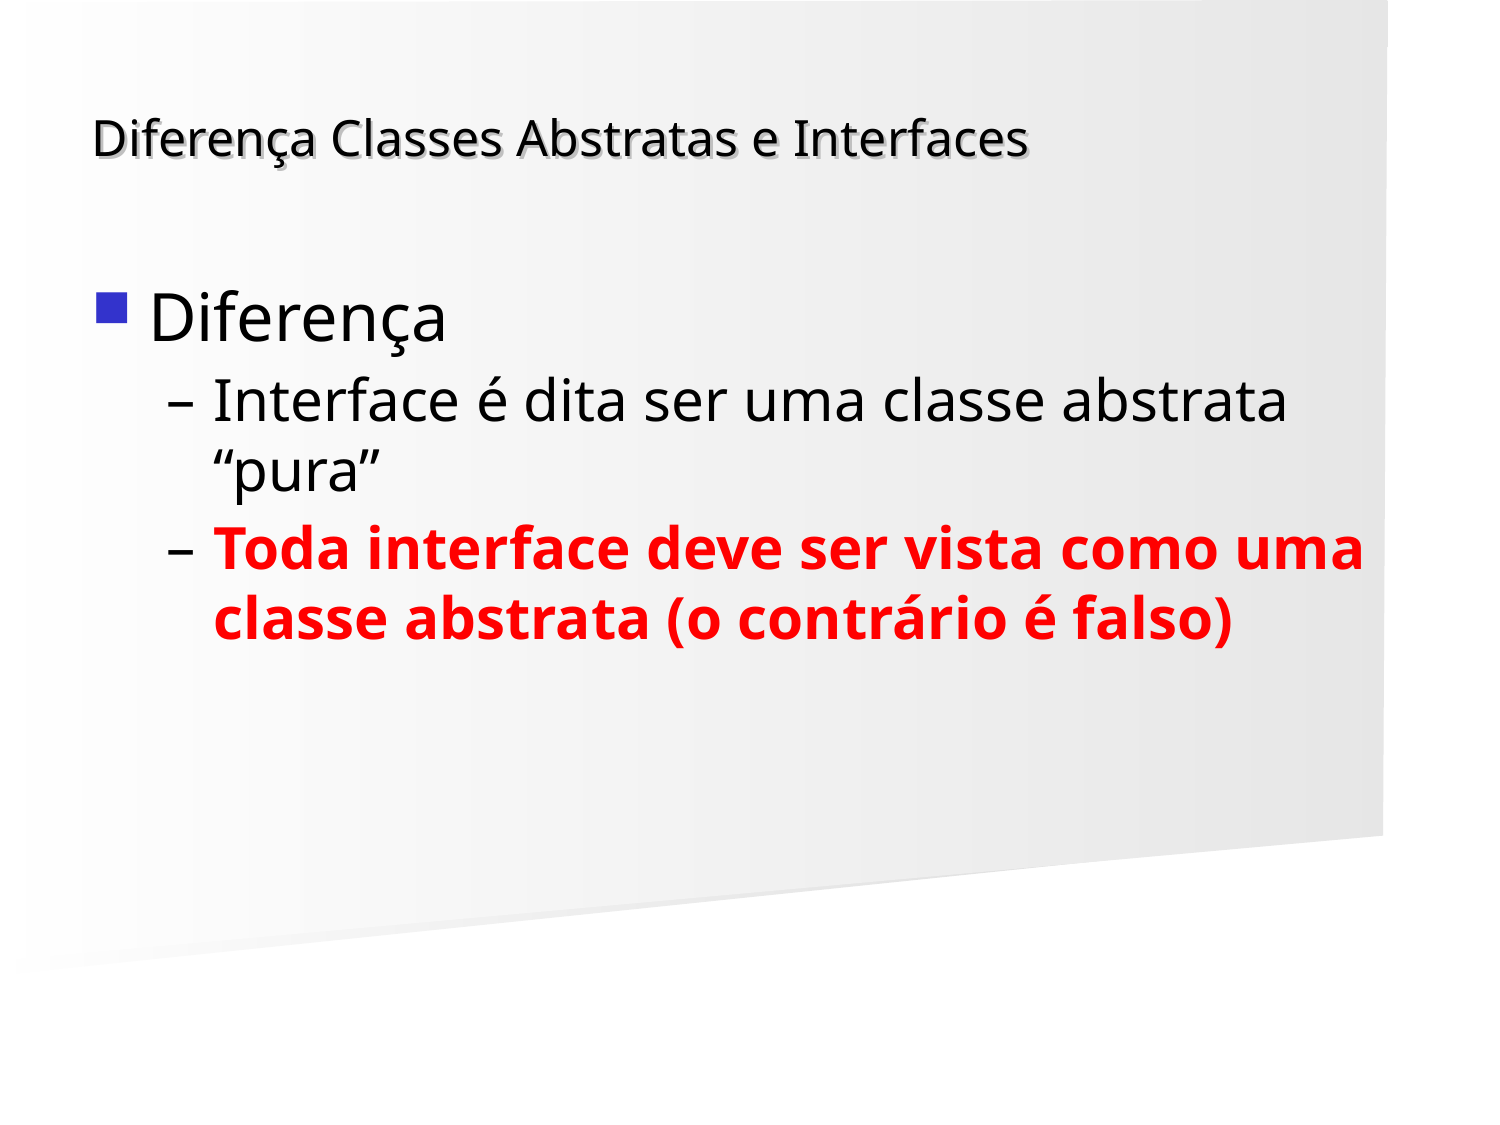

# Diferença Classes Abstratas e Interfaces
Diferença
Interface é dita ser uma classe abstrata “pura”
Toda interface deve ser vista como uma classe abstrata (o contrário é falso)